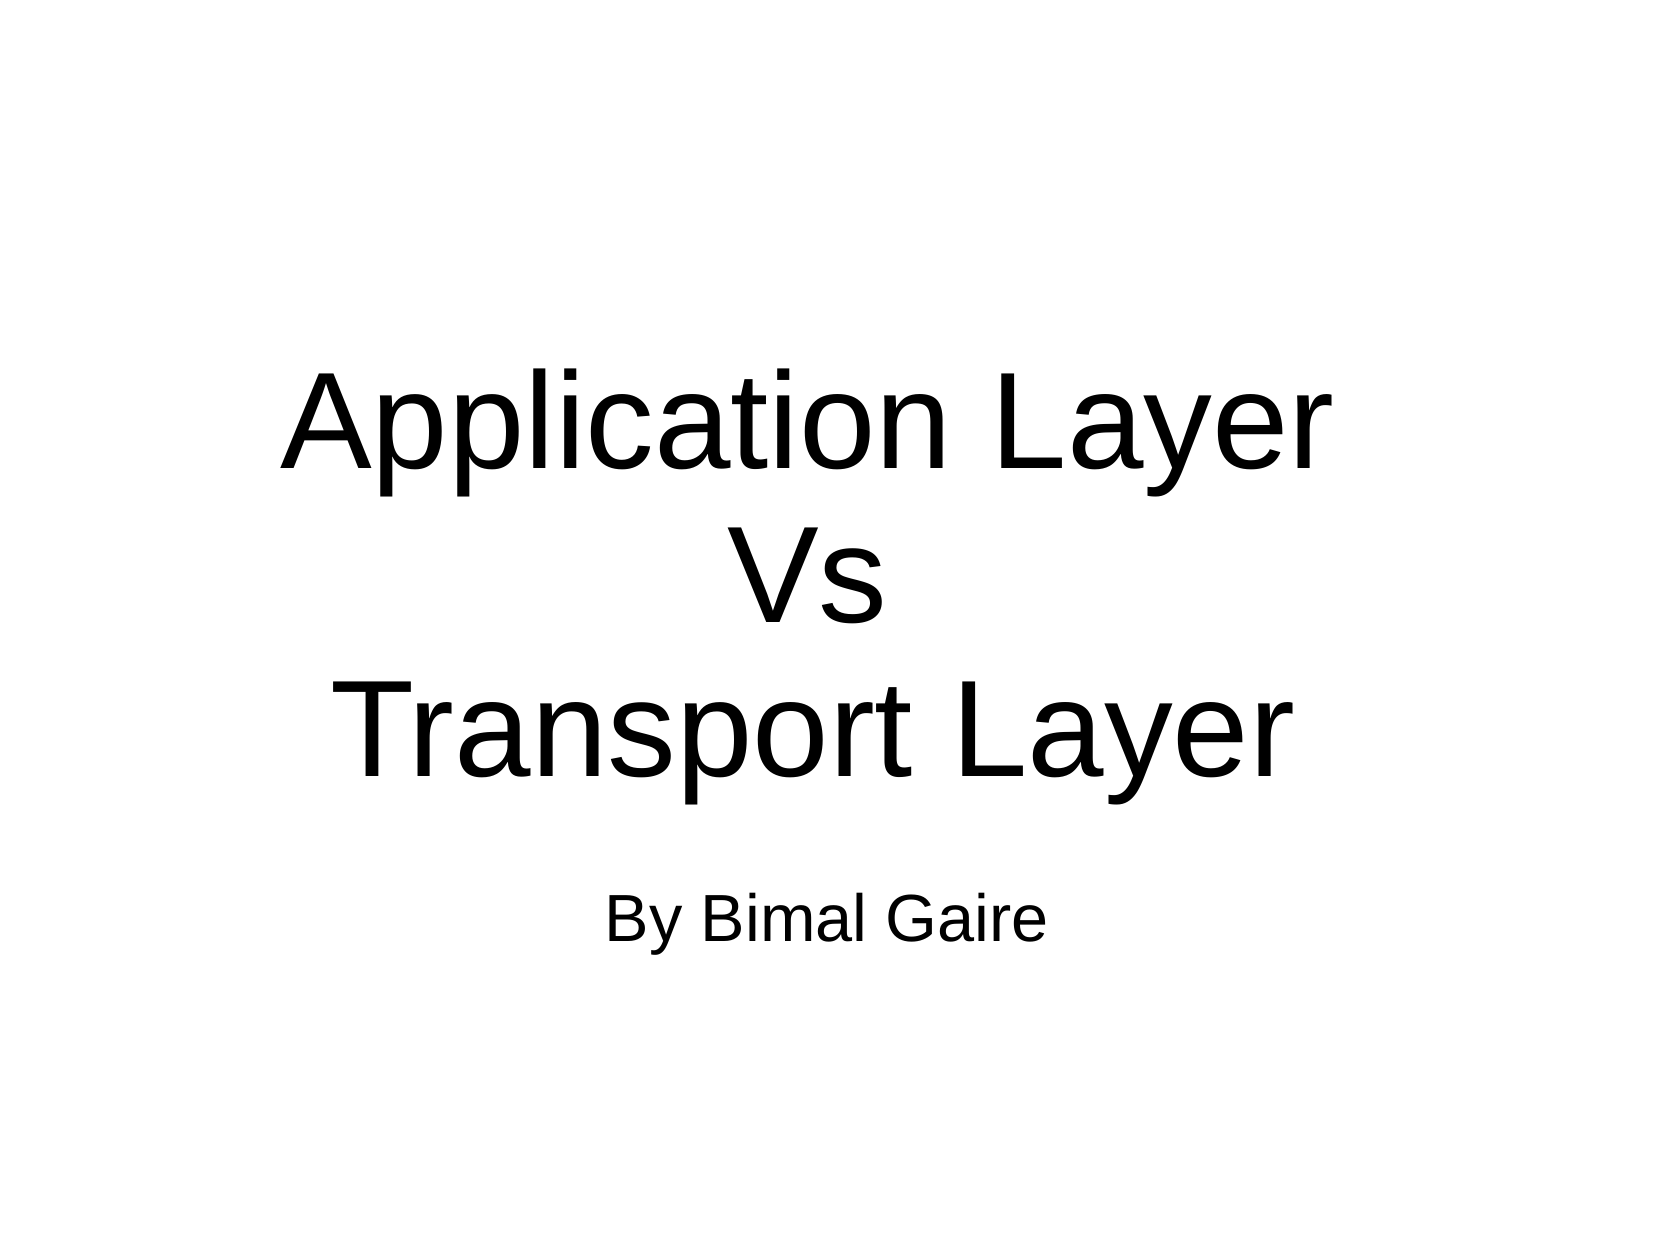

# Application Layer
Vs
Transport Layer
By Bimal Gaire